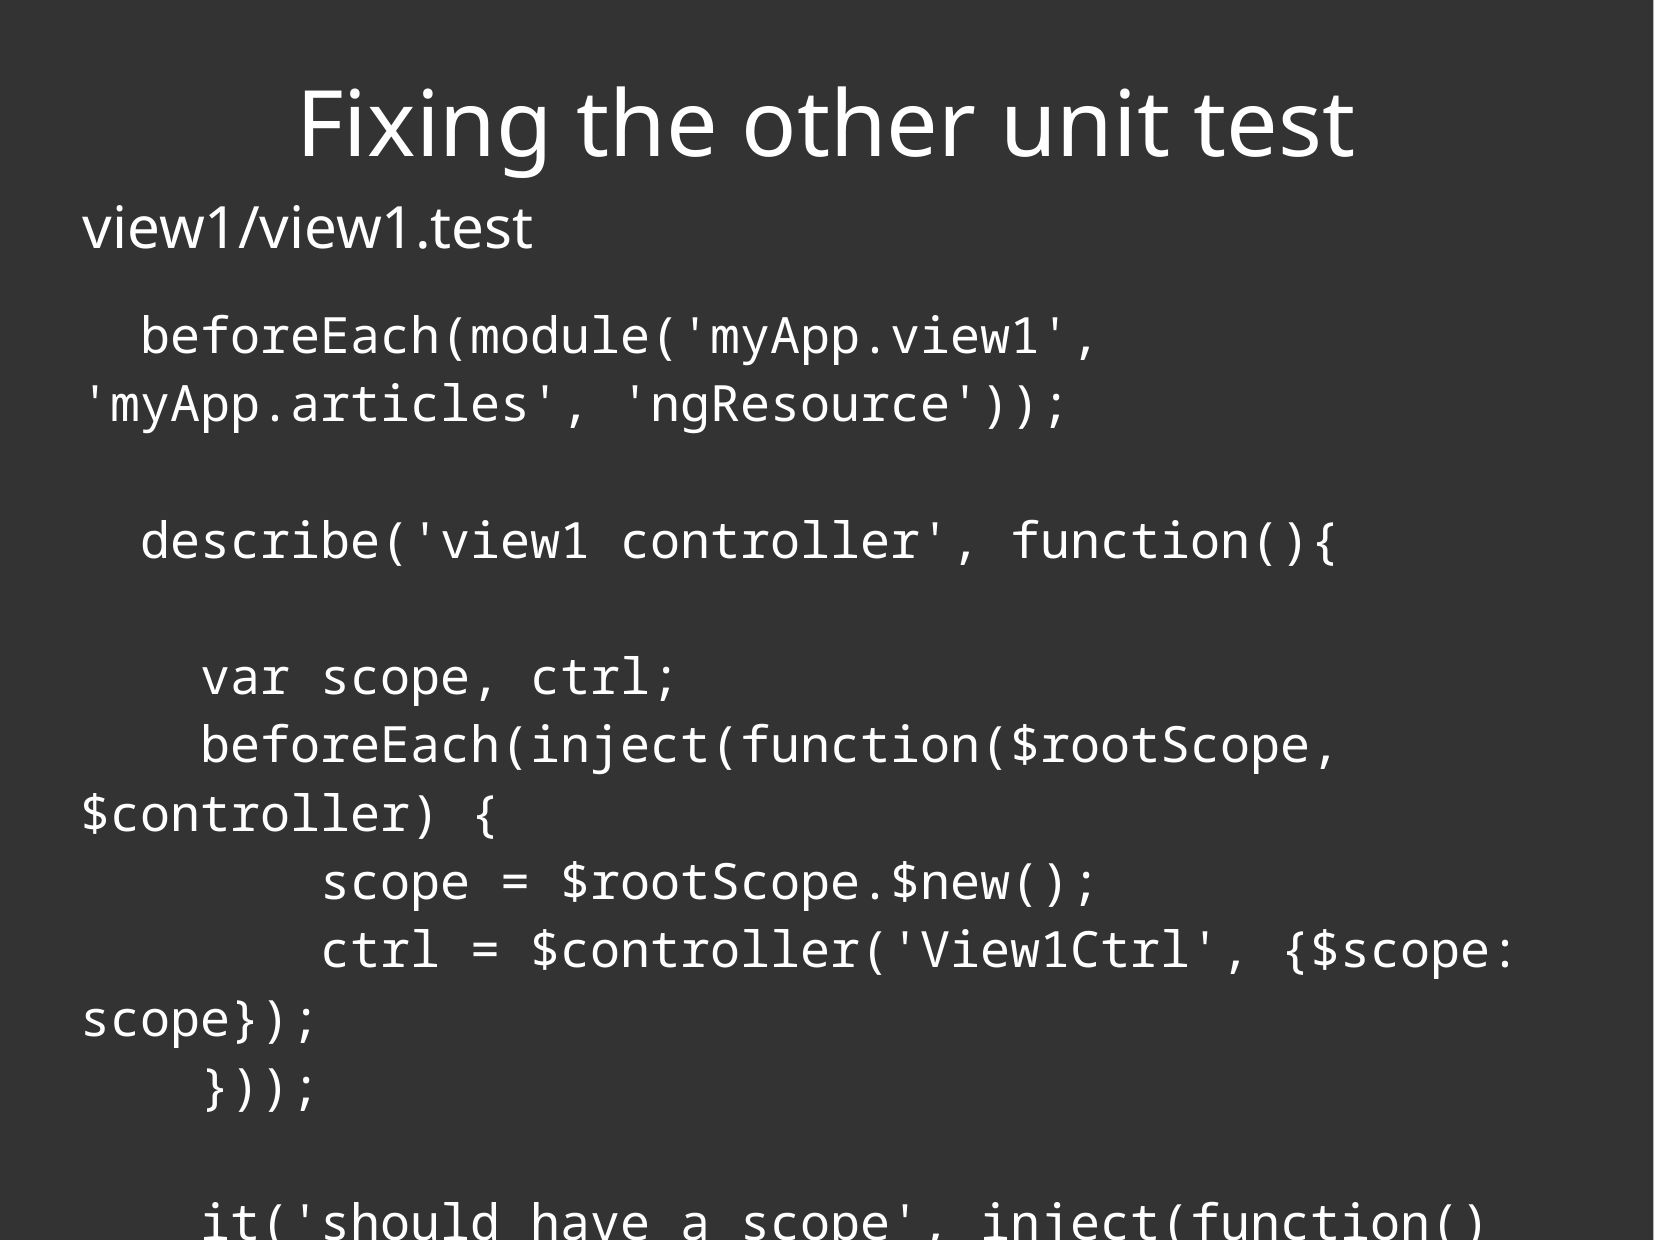

# Fixing the other unit test
view1/view1.test
 beforeEach(module('myApp.view1', 'myApp.articles', 'ngResource'));
 describe('view1 controller', function(){
 var scope, ctrl;
 beforeEach(inject(function($rootScope, $controller) {
 scope = $rootScope.$new();
 ctrl = $controller('View1Ctrl', {$scope: scope});
 }));
 it('should have a scope', inject(function() {
 expect(ctrl).toBeDefined();
 }));